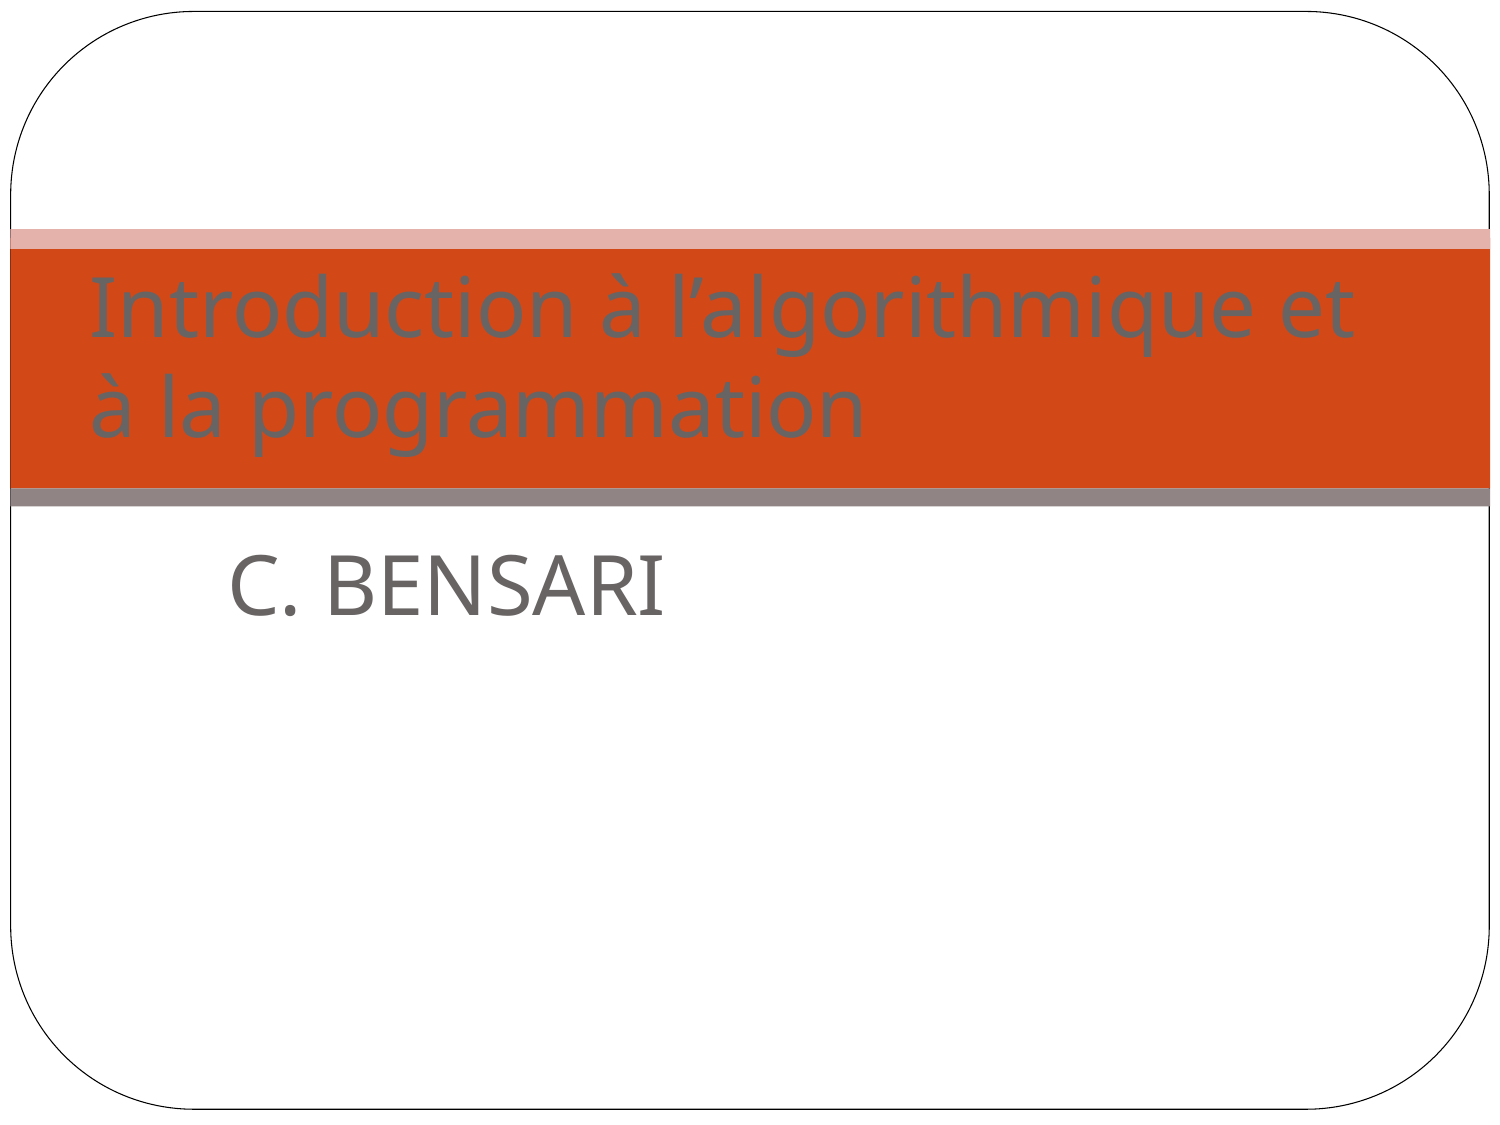

Introduction à l’algorithmique et à la programmation
# C. BENSARI